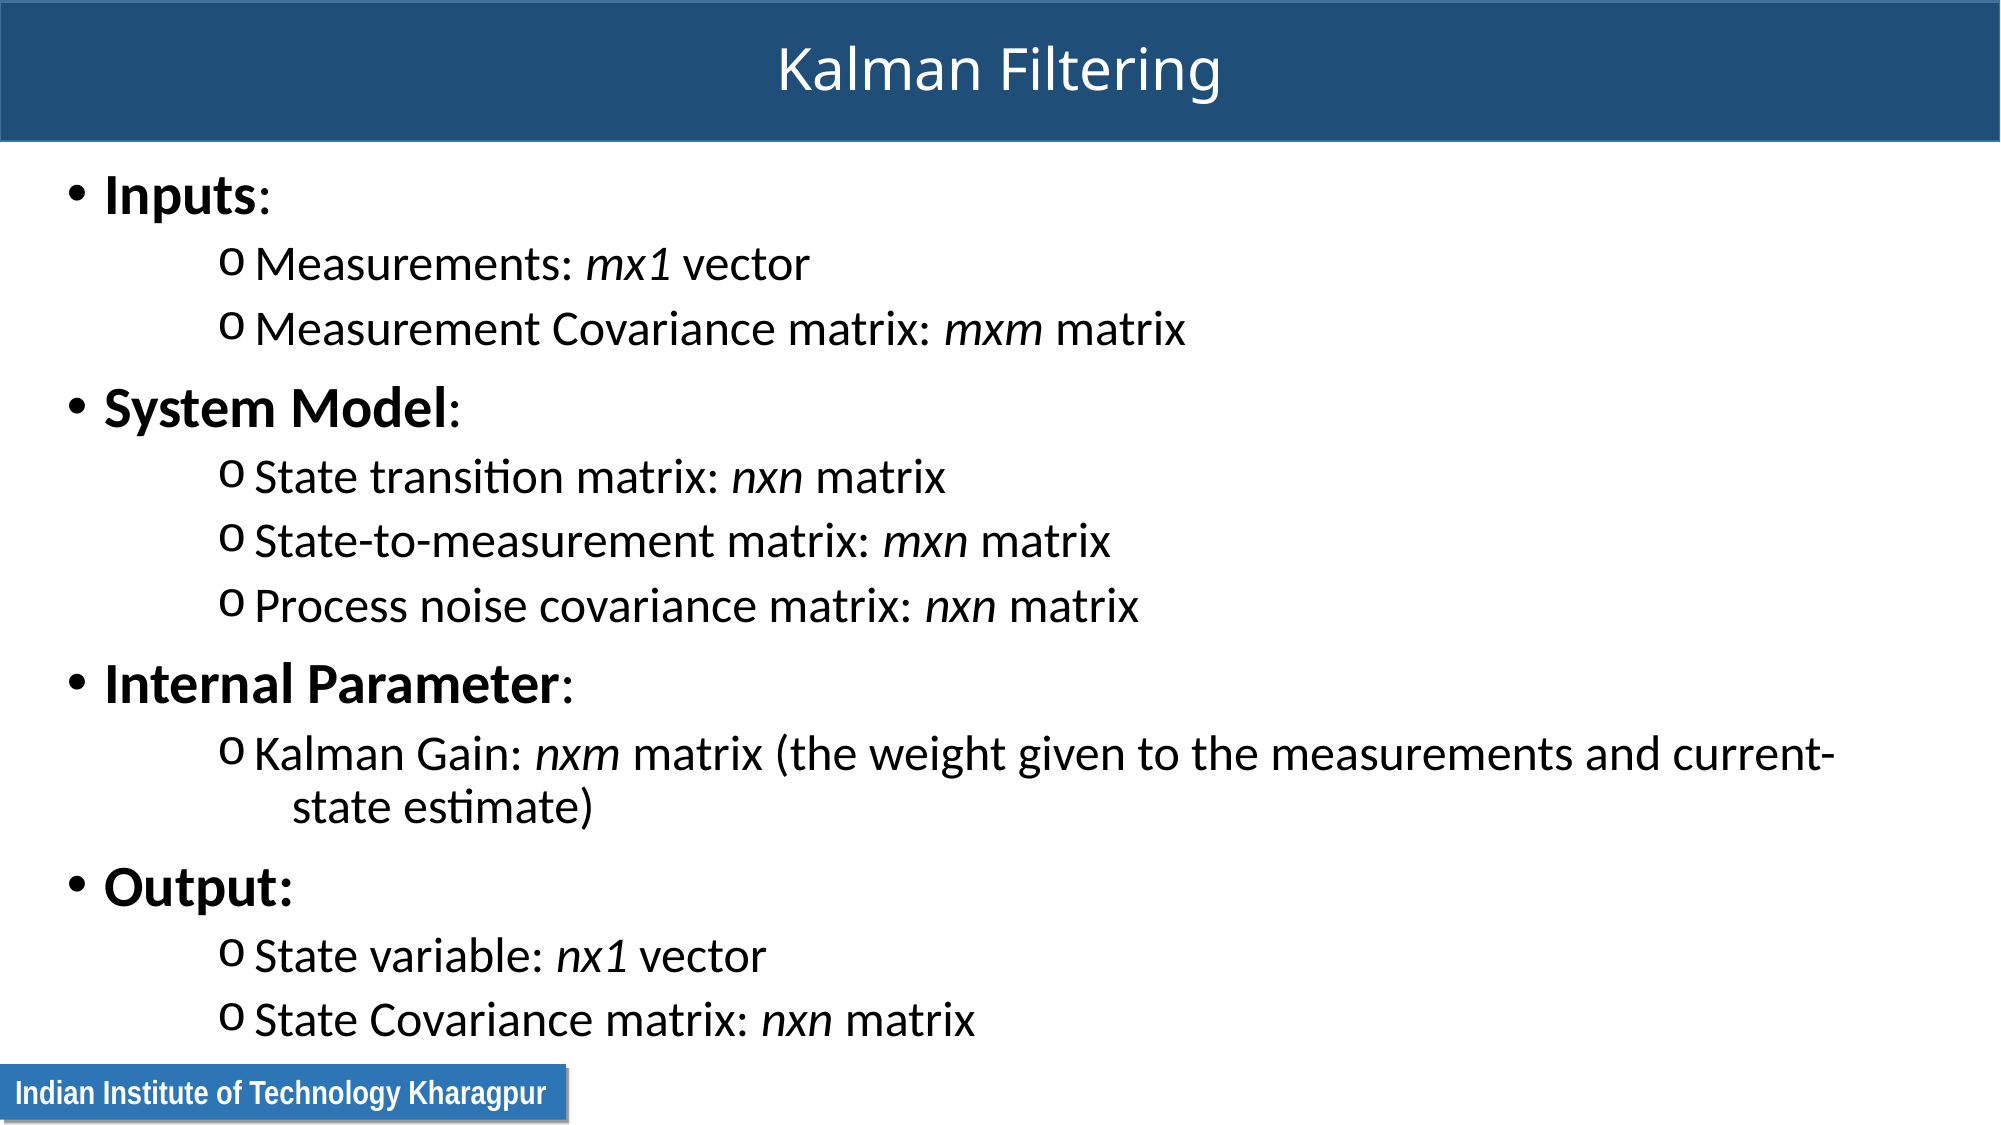

Kalman Filtering
# Inputs:
Measurements: mx1 vector
Measurement Covariance matrix: mxm matrix
System Model:
State transition matrix: nxn matrix
State-to-measurement matrix: mxn matrix
Process noise covariance matrix: nxn matrix
Internal Parameter:
Kalman Gain: nxm matrix (the weight given to the measurements and current-state estimate)
Output:
State variable: nx1 vector
State Covariance matrix: nxn matrix